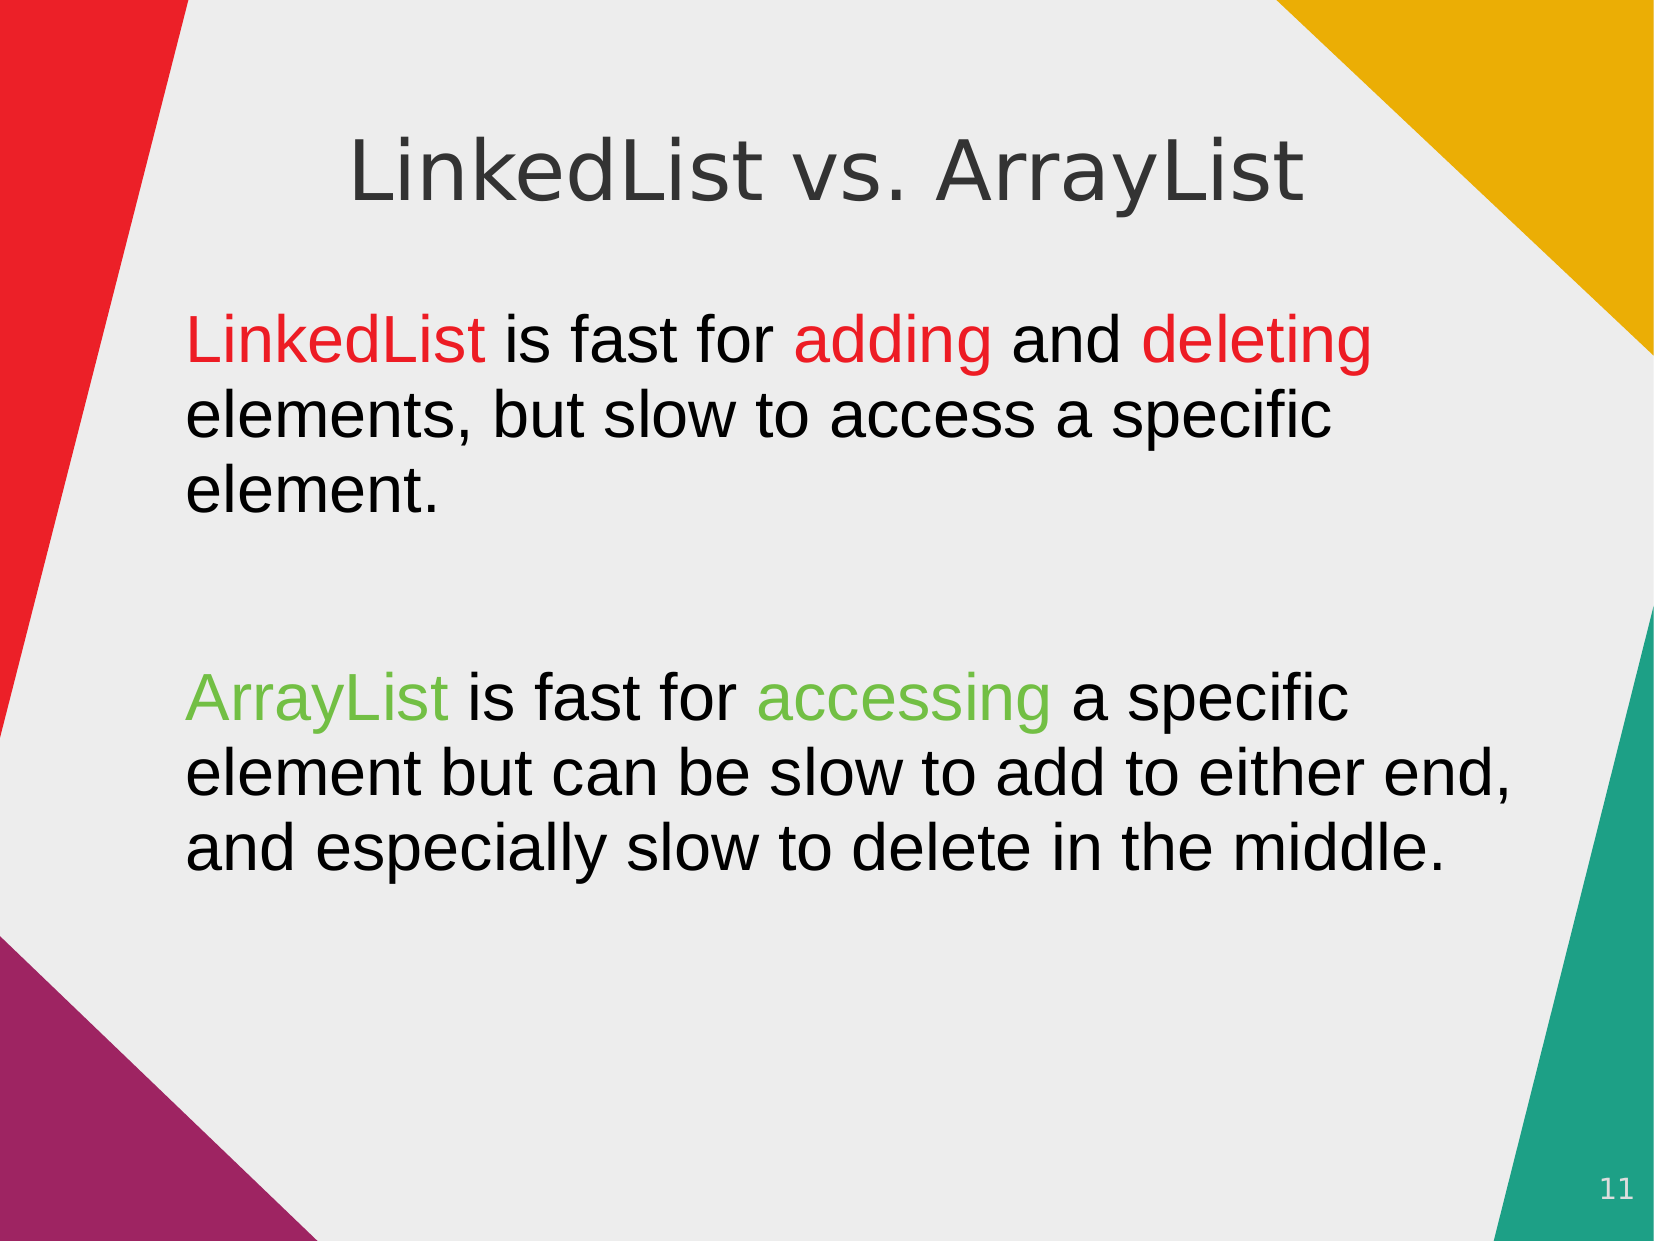

# LinkedList vs. ArrayList
LinkedList is fast for adding and deleting elements, but slow to access a specific element.
ArrayList is fast for accessing a specific element but can be slow to add to either end, and especially slow to delete in the middle.
11